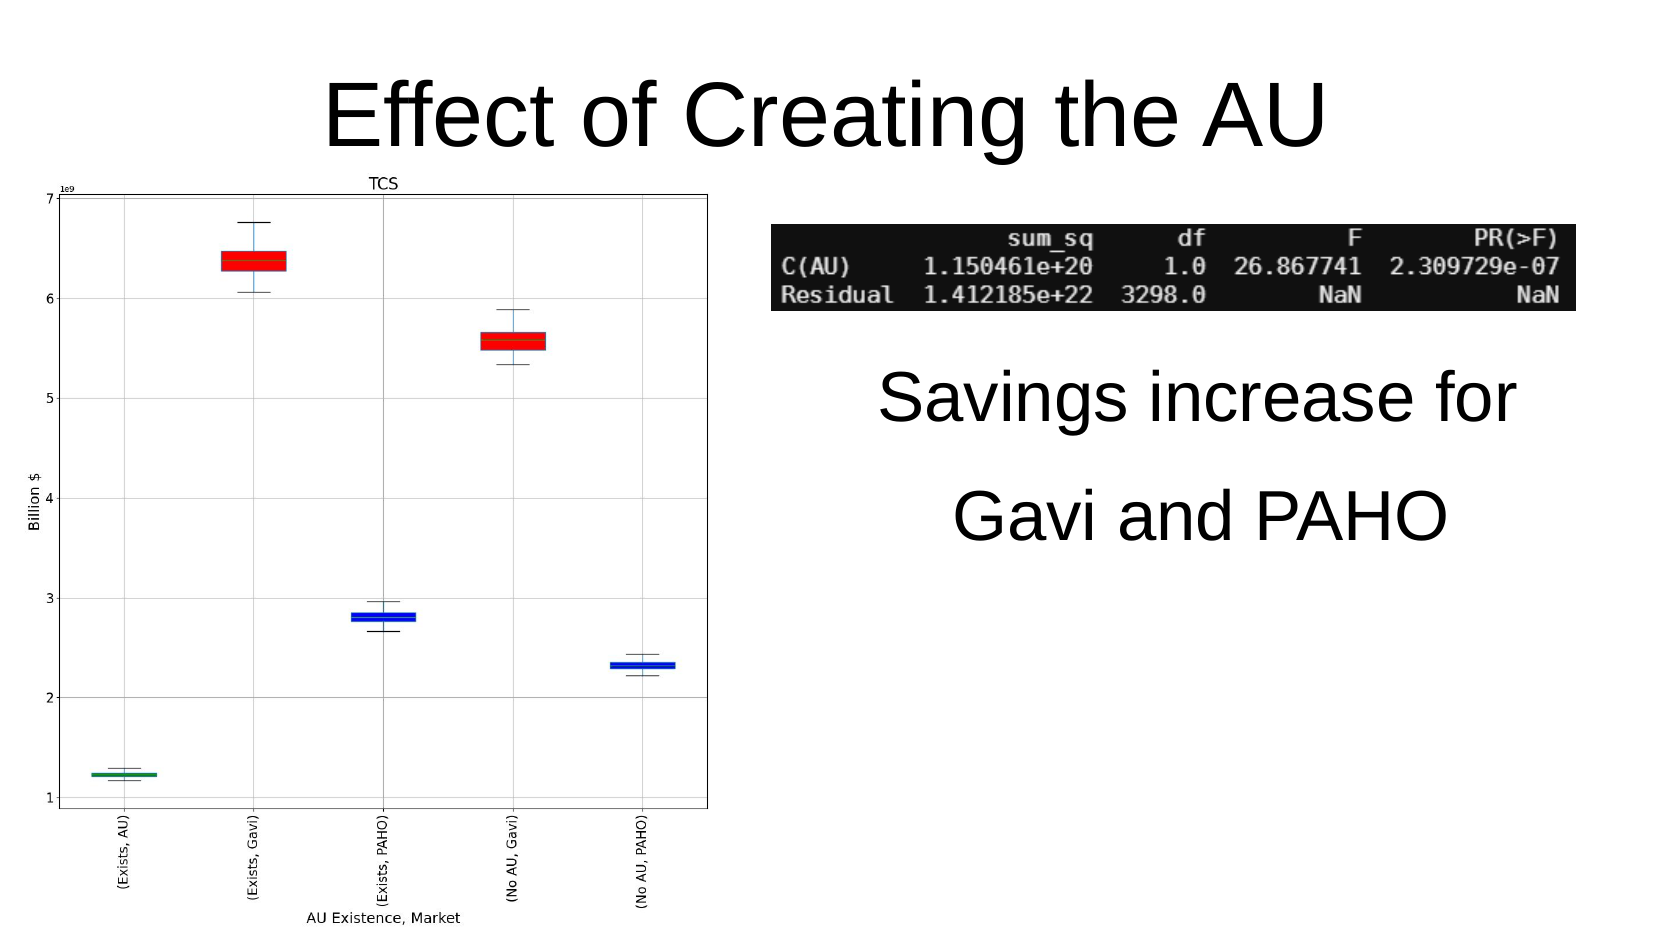

# Effect of Creating the AU
Savings increase for
	Gavi and PAHO